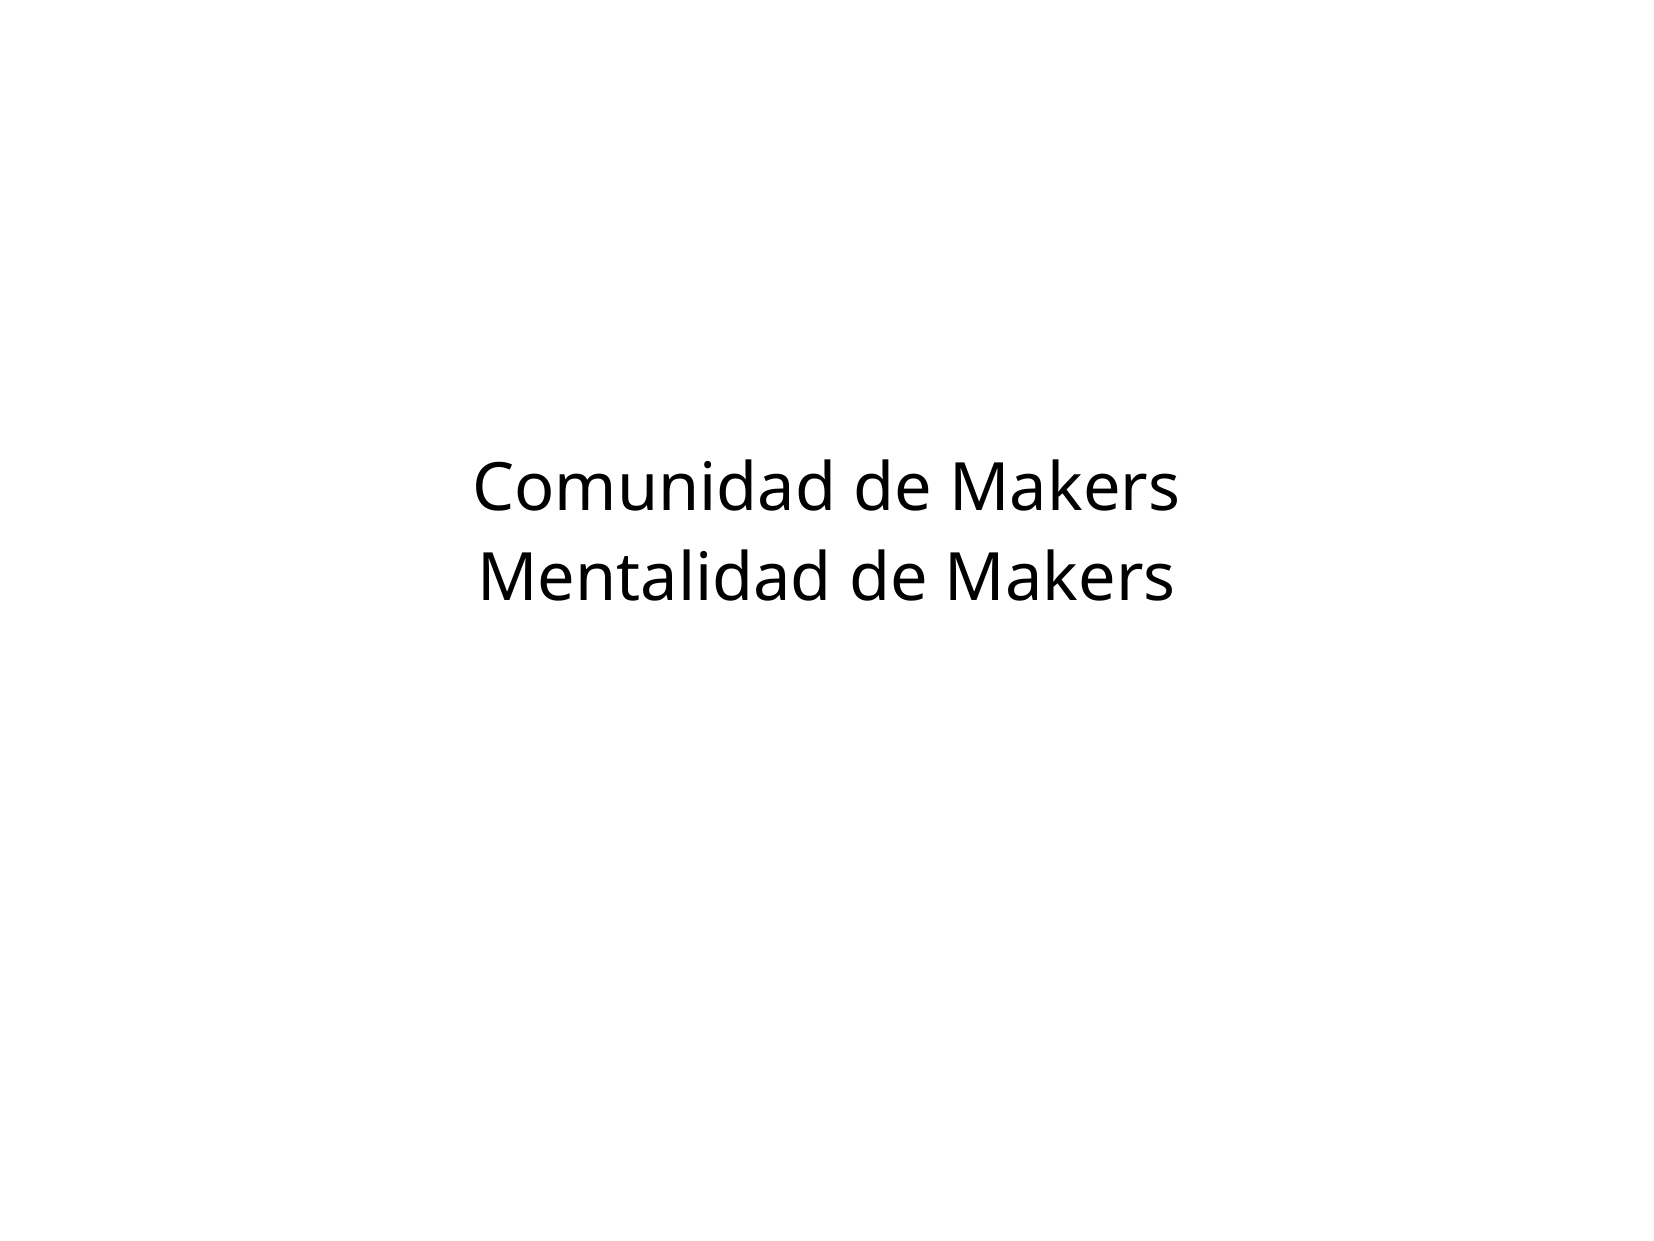

# Comunidad de Makers
Mentalidad de Makers